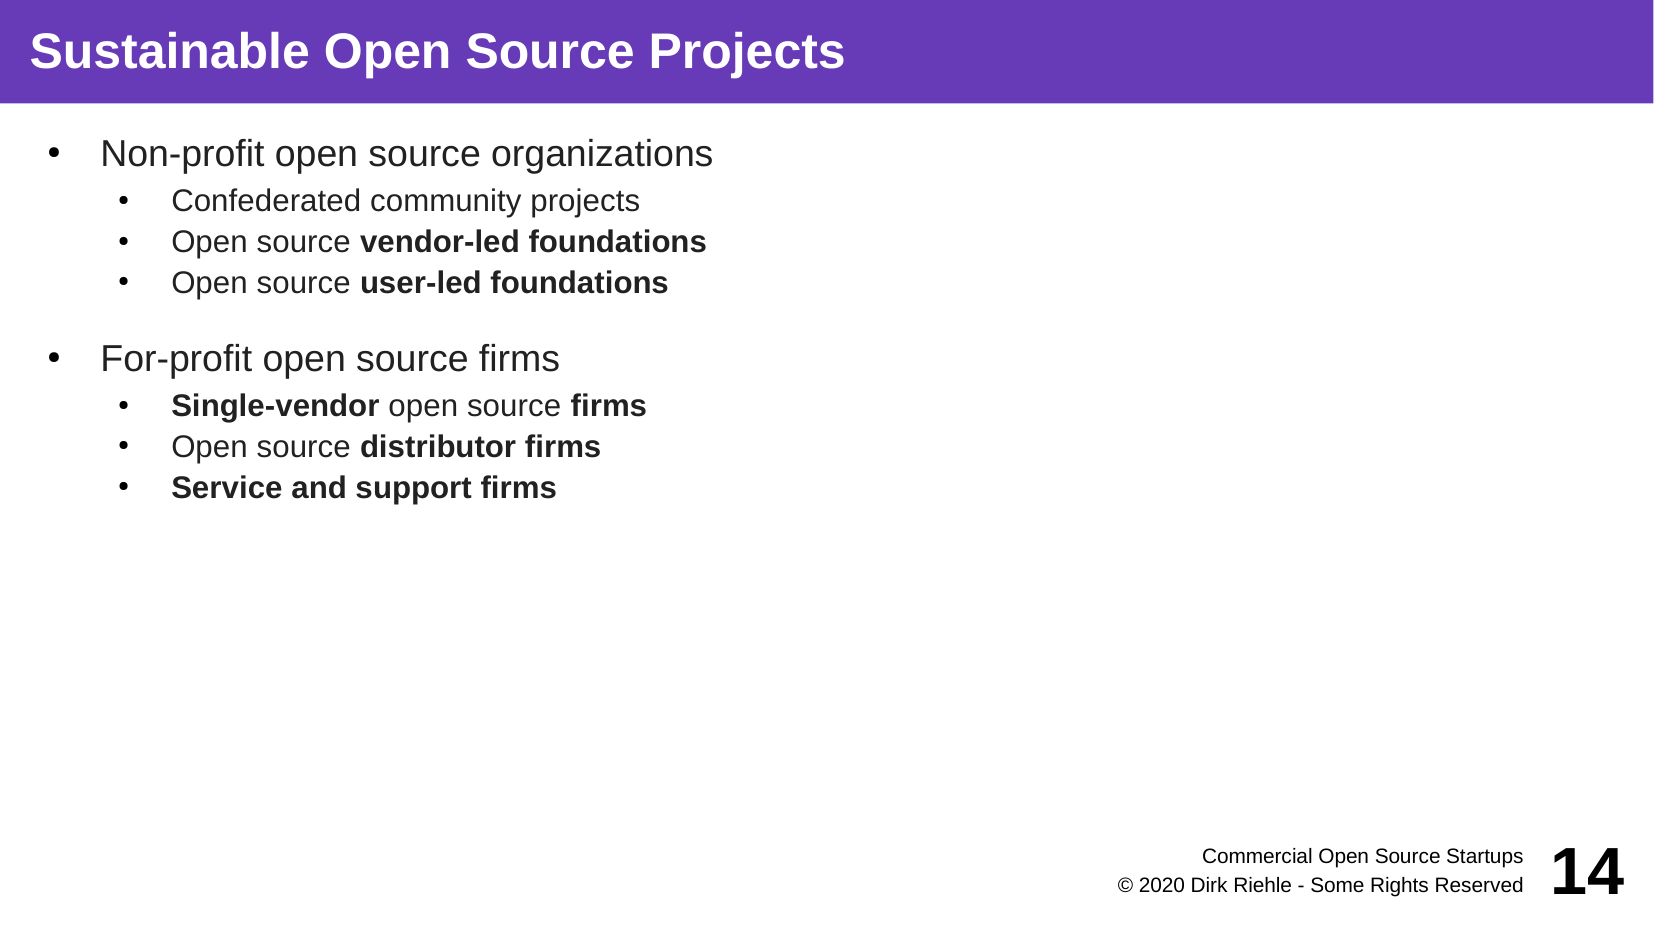

# Sustainable Open Source Projects
Non-profit open source organizations
Confederated community projects
Open source vendor-led foundations
Open source user-led foundations
For-profit open source firms
Single-vendor open source firms
Open source distributor firms
Service and support firms
Commercial Open Source Startups
14
© 2020 Dirk Riehle - Some Rights Reserved